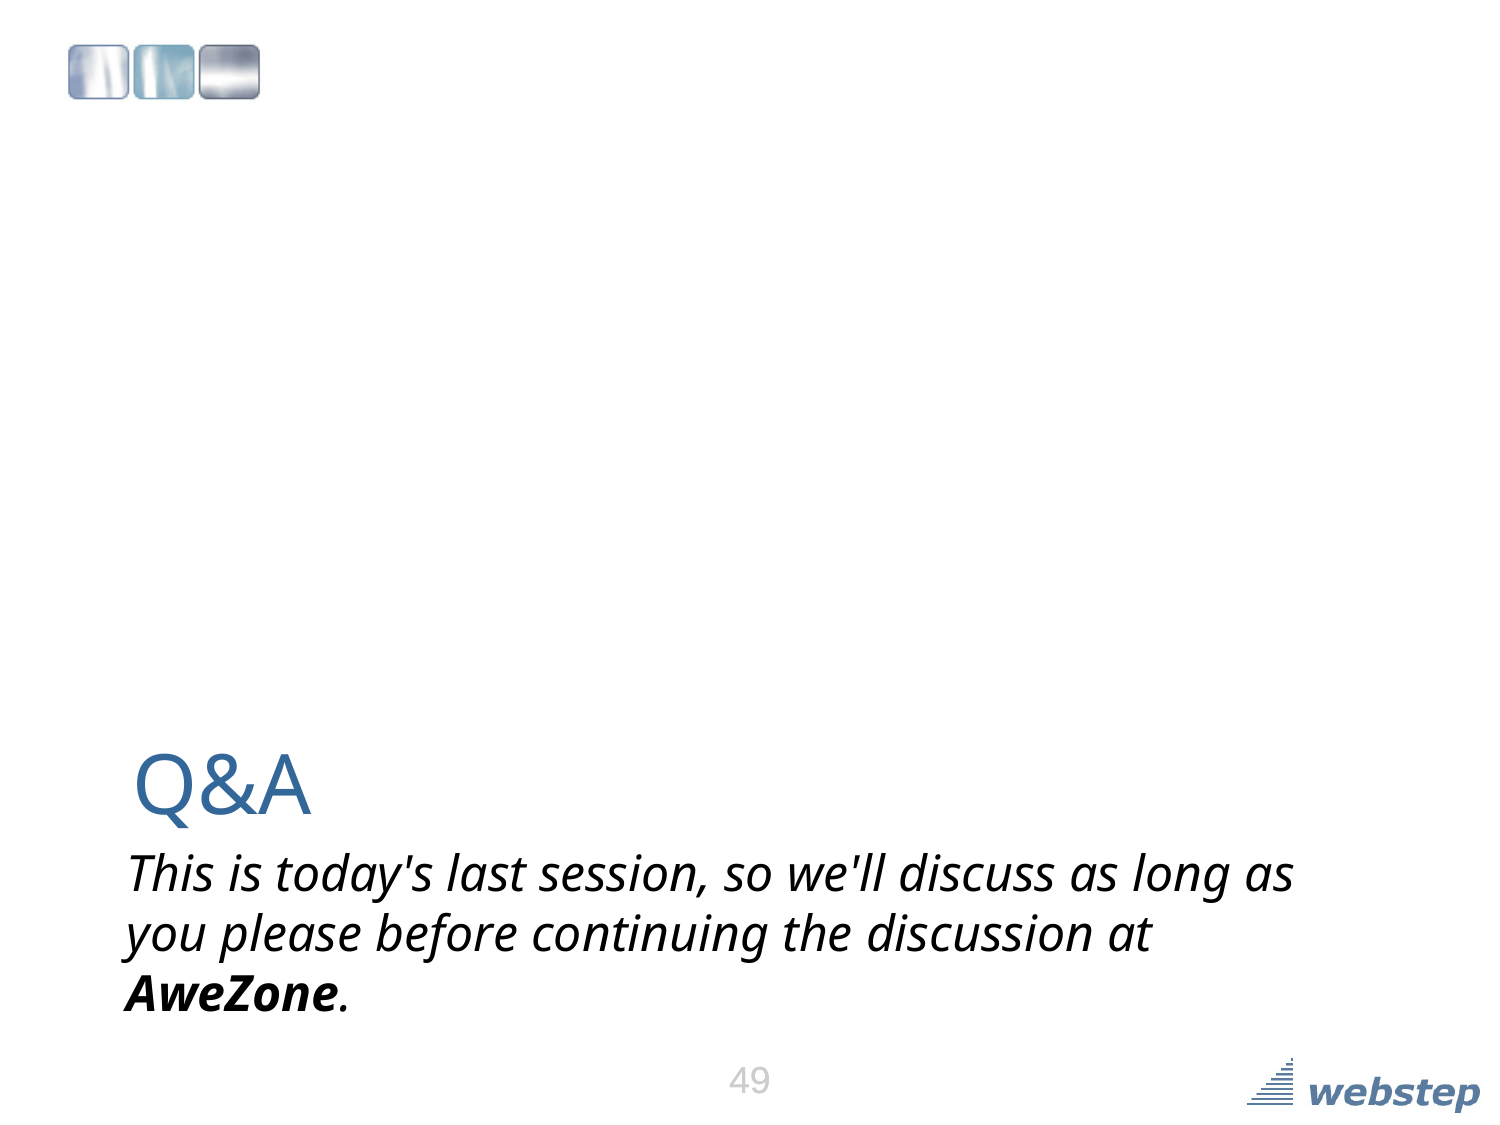

Q&A
This is today's last session, so we'll discuss as long as you please before continuing the discussion at AweZone.